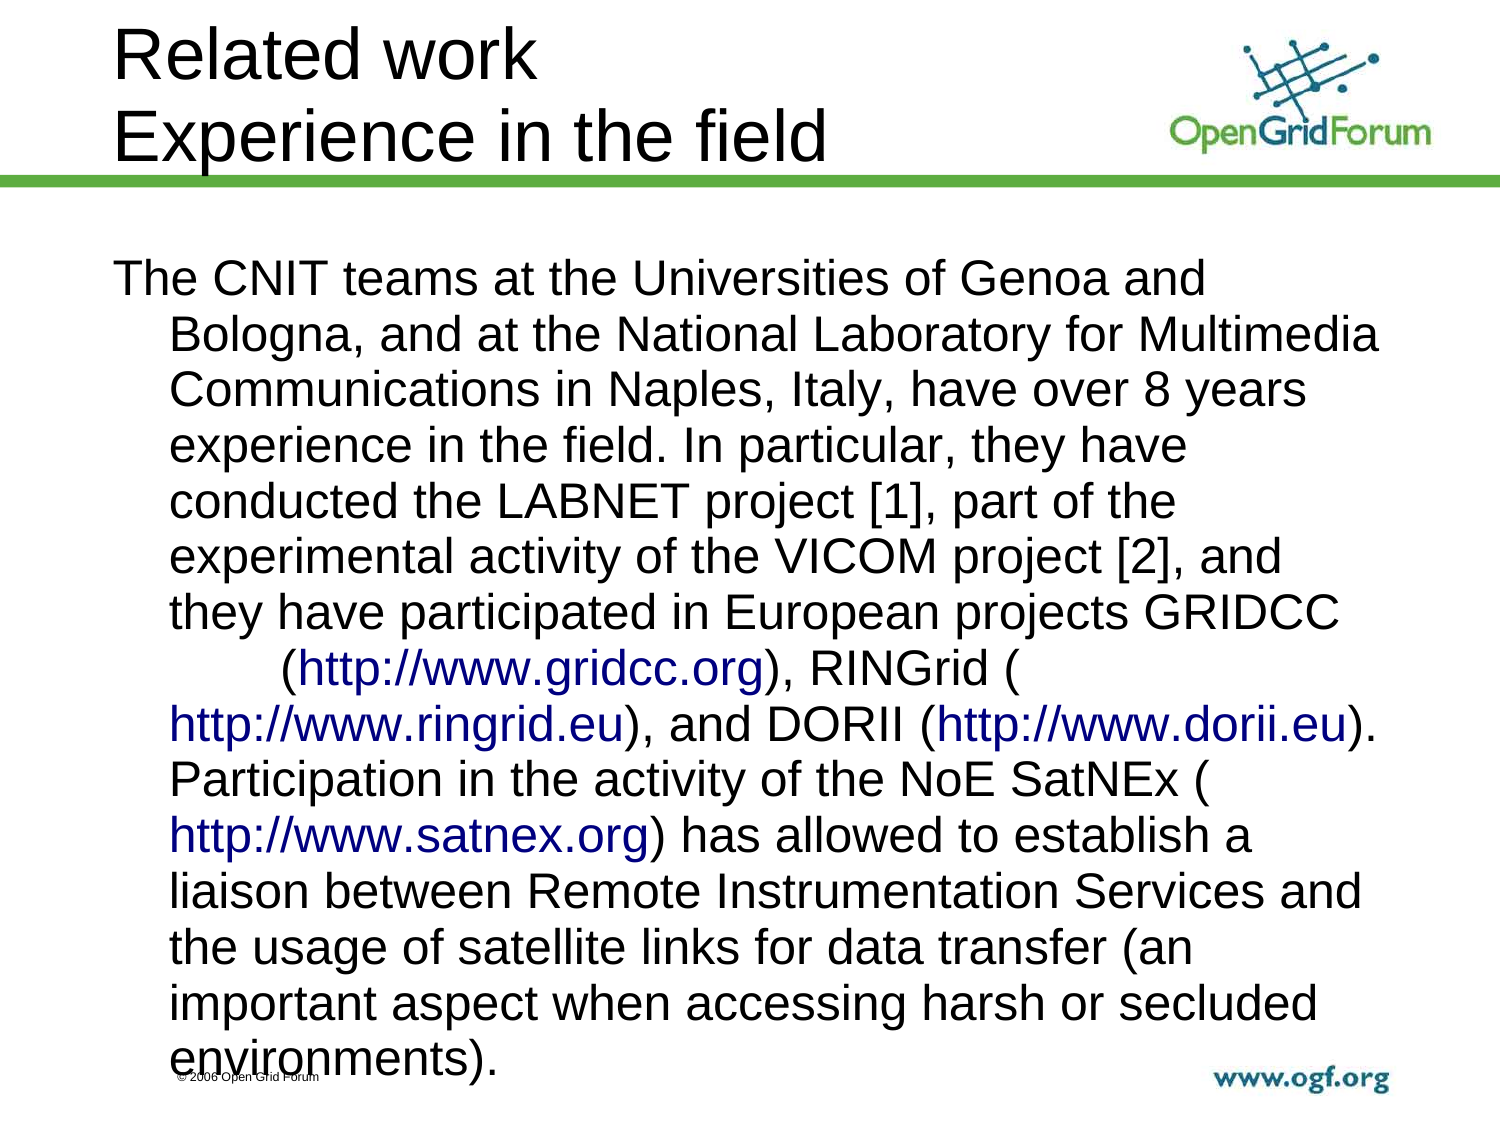

# Related work Experience in the field
The CNIT teams at the Universities of Genoa and Bologna, and at the National Laboratory for Multimedia Communications in Naples, Italy, have over 8 years experience in the field. In particular, they have conducted the LABNET project [1], part of the experimental activity of the VICOM project [2], and they have participated in European projects GRIDCC (http://www.gridcc.org), RINGrid (http://www.ringrid.eu), and DORII (http://www.dorii.eu). Participation in the activity of the NoE SatNEx (http://www.satnex.org) has allowed to establish a liaison between Remote Instrumentation Services and the usage of satellite links for data transfer (an important aspect when accessing harsh or secluded environments).